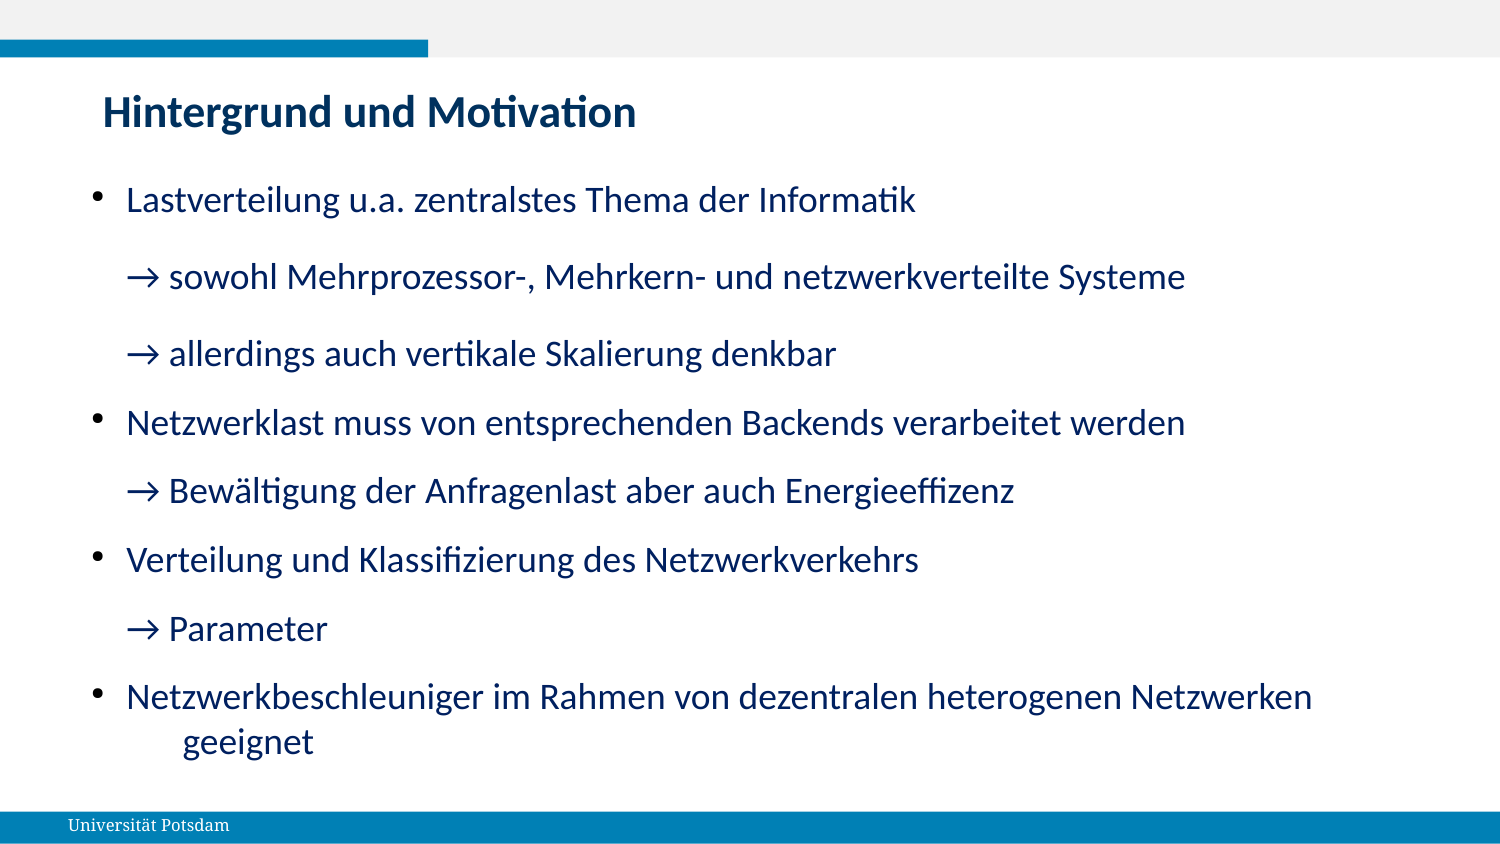

# Hintergrund und Motivation
Lastverteilung u.a. zentralstes Thema der Informatik
→ sowohl Mehrprozessor-, Mehrkern- und netzwerkverteilte Systeme
→ allerdings auch vertikale Skalierung denkbar
Netzwerklast muss von entsprechenden Backends verarbeitet werden
→ Bewältigung der Anfragenlast aber auch Energieeffizenz
Verteilung und Klassifizierung des Netzwerkverkehrs
→ Parameter
Netzwerkbeschleuniger im Rahmen von dezentralen heterogenen Netzwerken geeignet